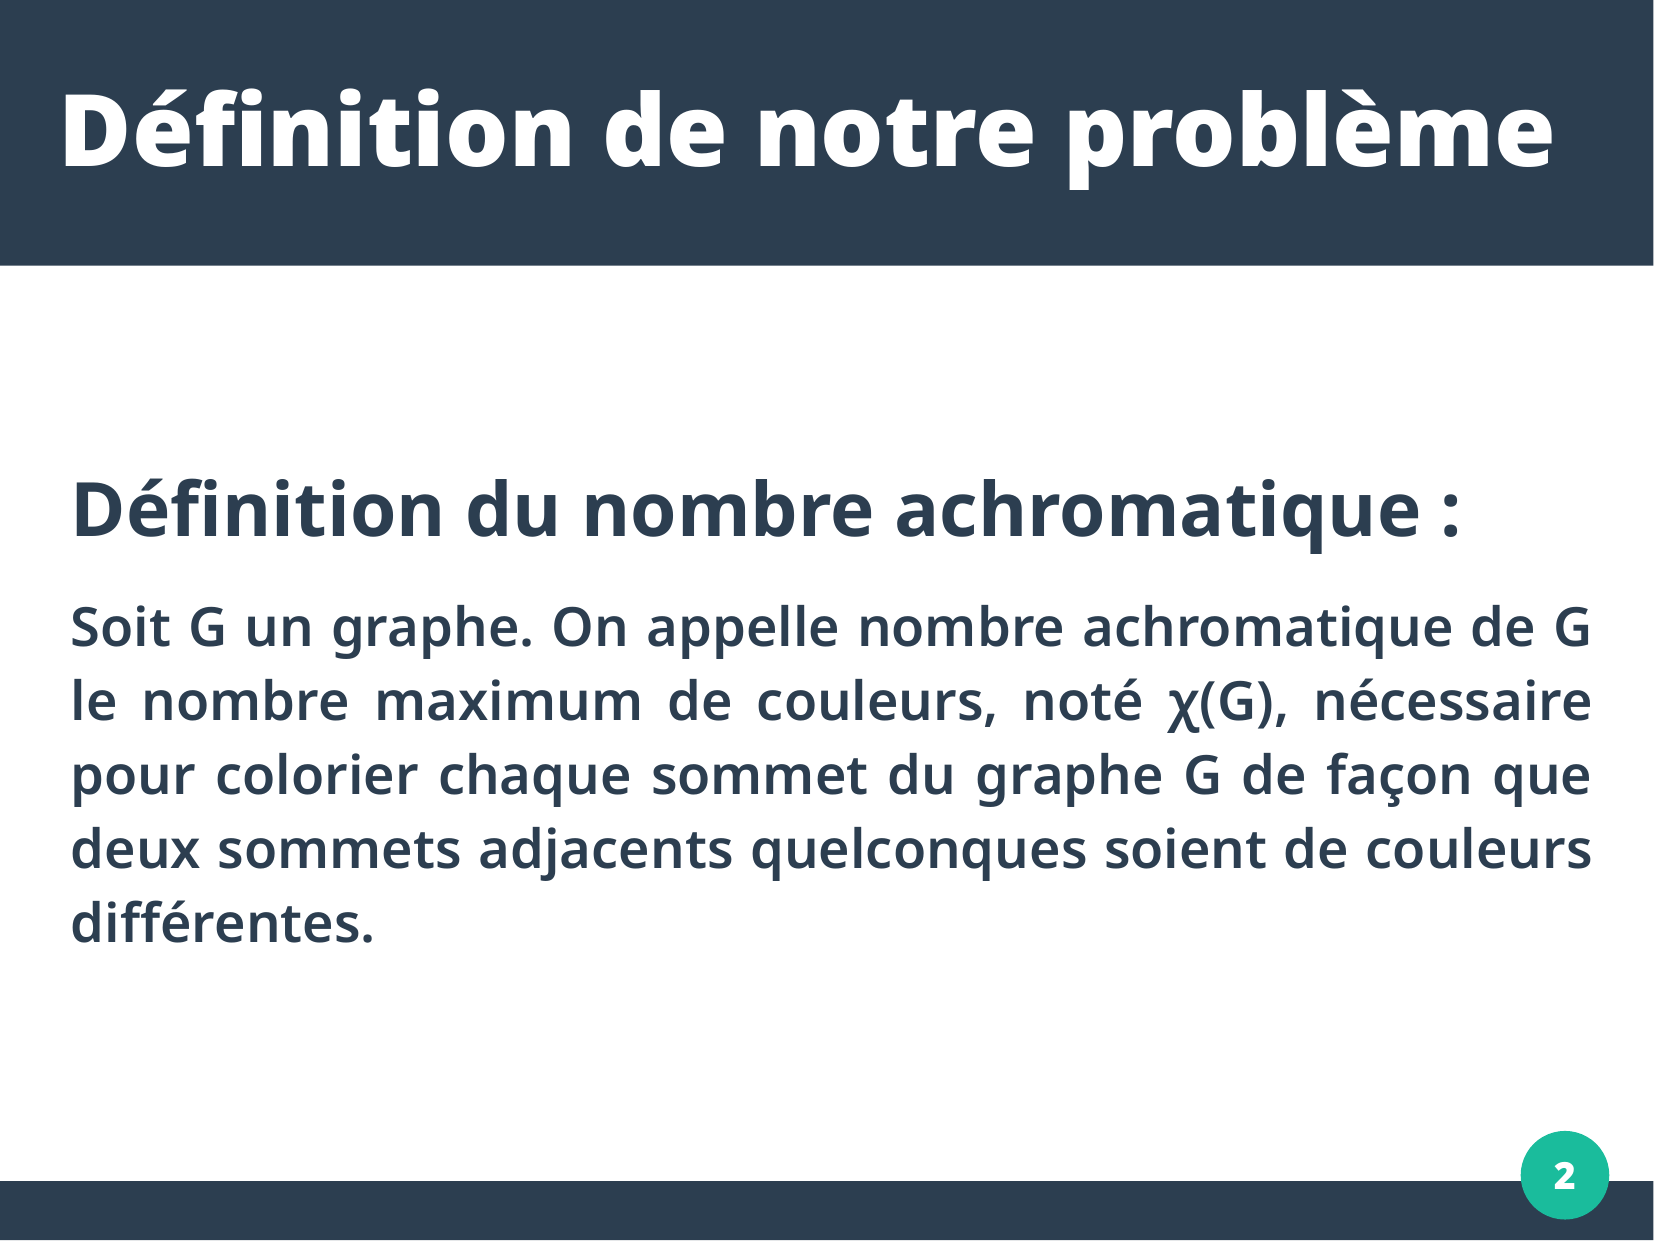

# Définition de notre problème
Définition du nombre achromatique :
Soit G un graphe. On appelle nombre achromatique de G le nombre maximum de couleurs, noté χ(G), nécessaire pour colorier chaque sommet du graphe G de façon que deux sommets adjacents quelconques soient de couleurs différentes.
2